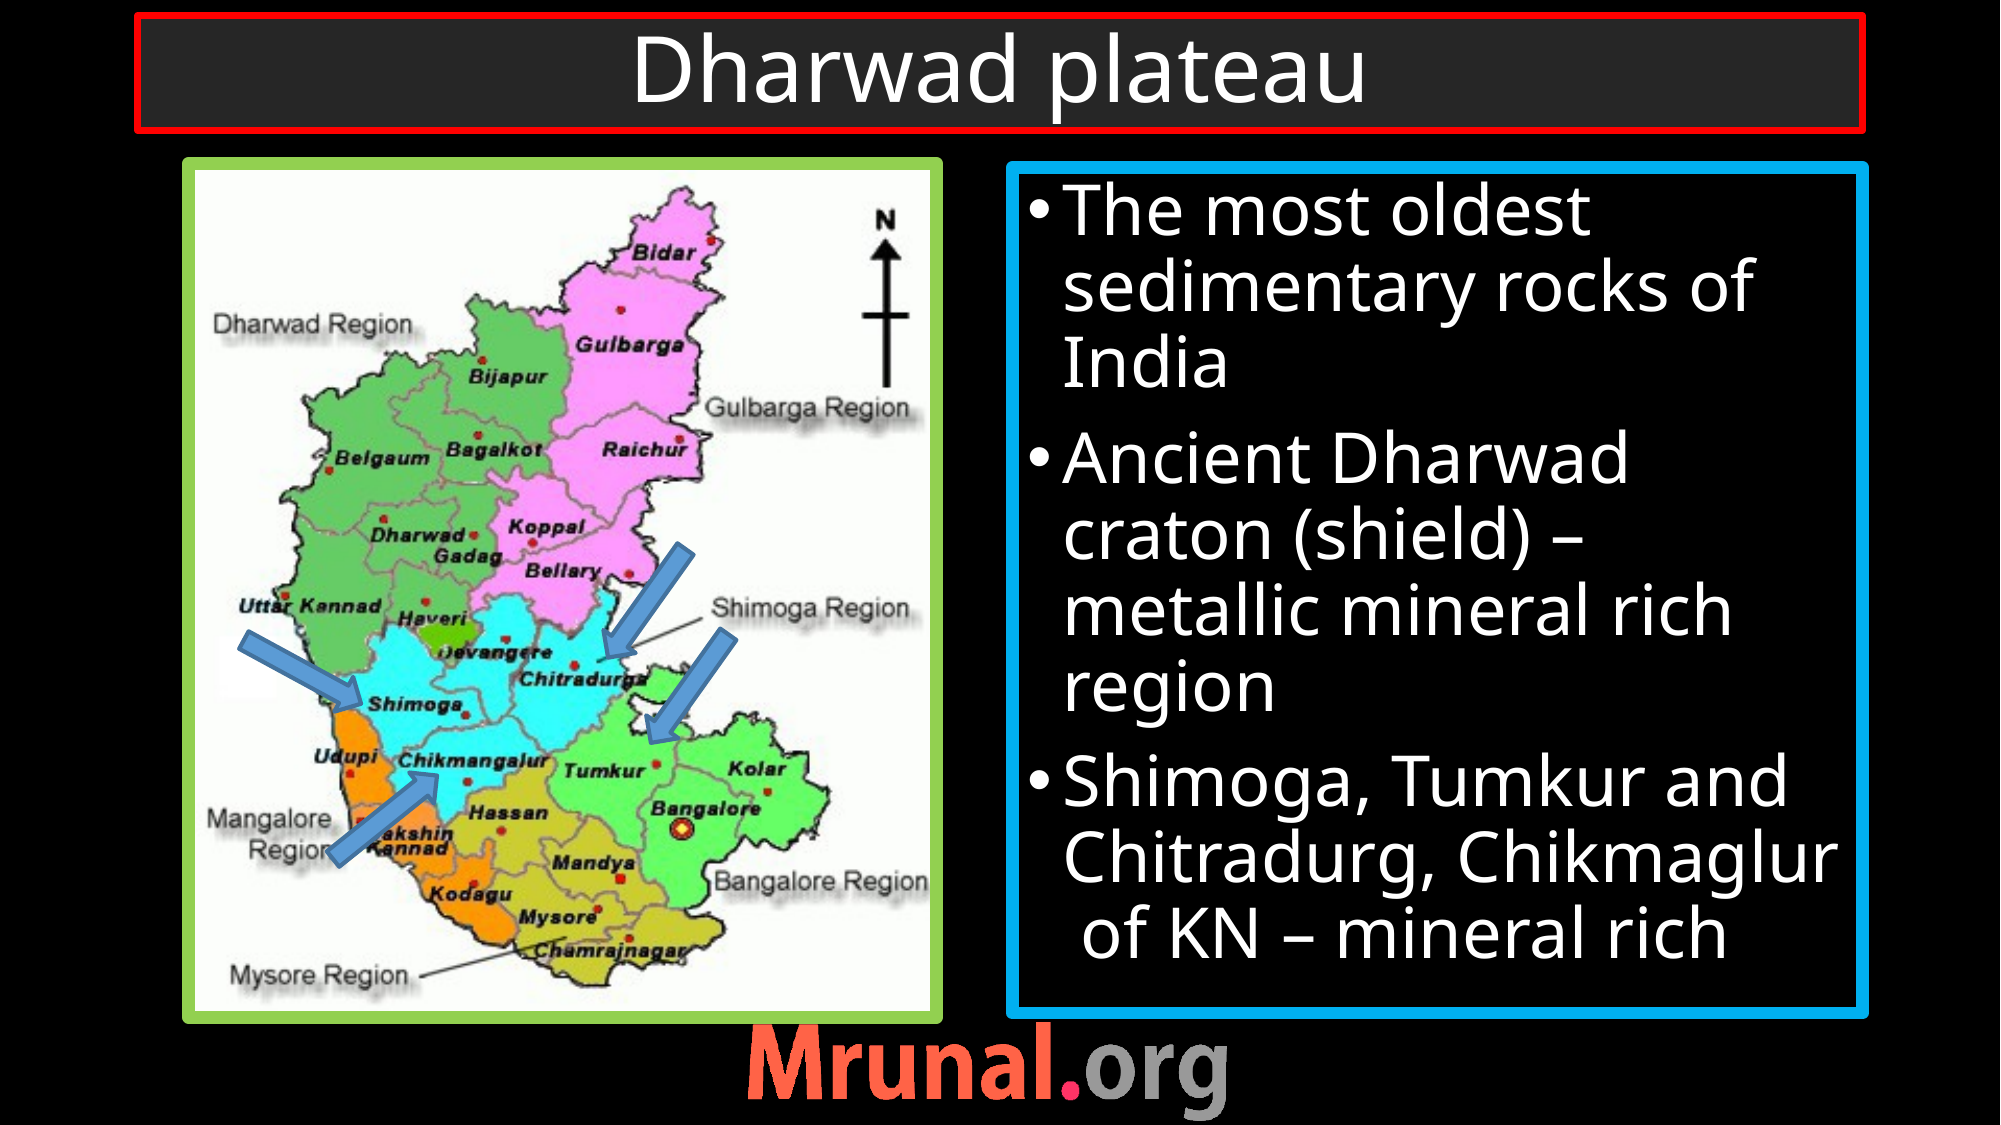

Dharwad plateau
# The most oldest sedimentary rocks of India
Ancient Dharwad craton (shield) – metallic mineral rich region
Shimoga, Tumkur and Chitradurg, Chikmaglur of KN – mineral rich